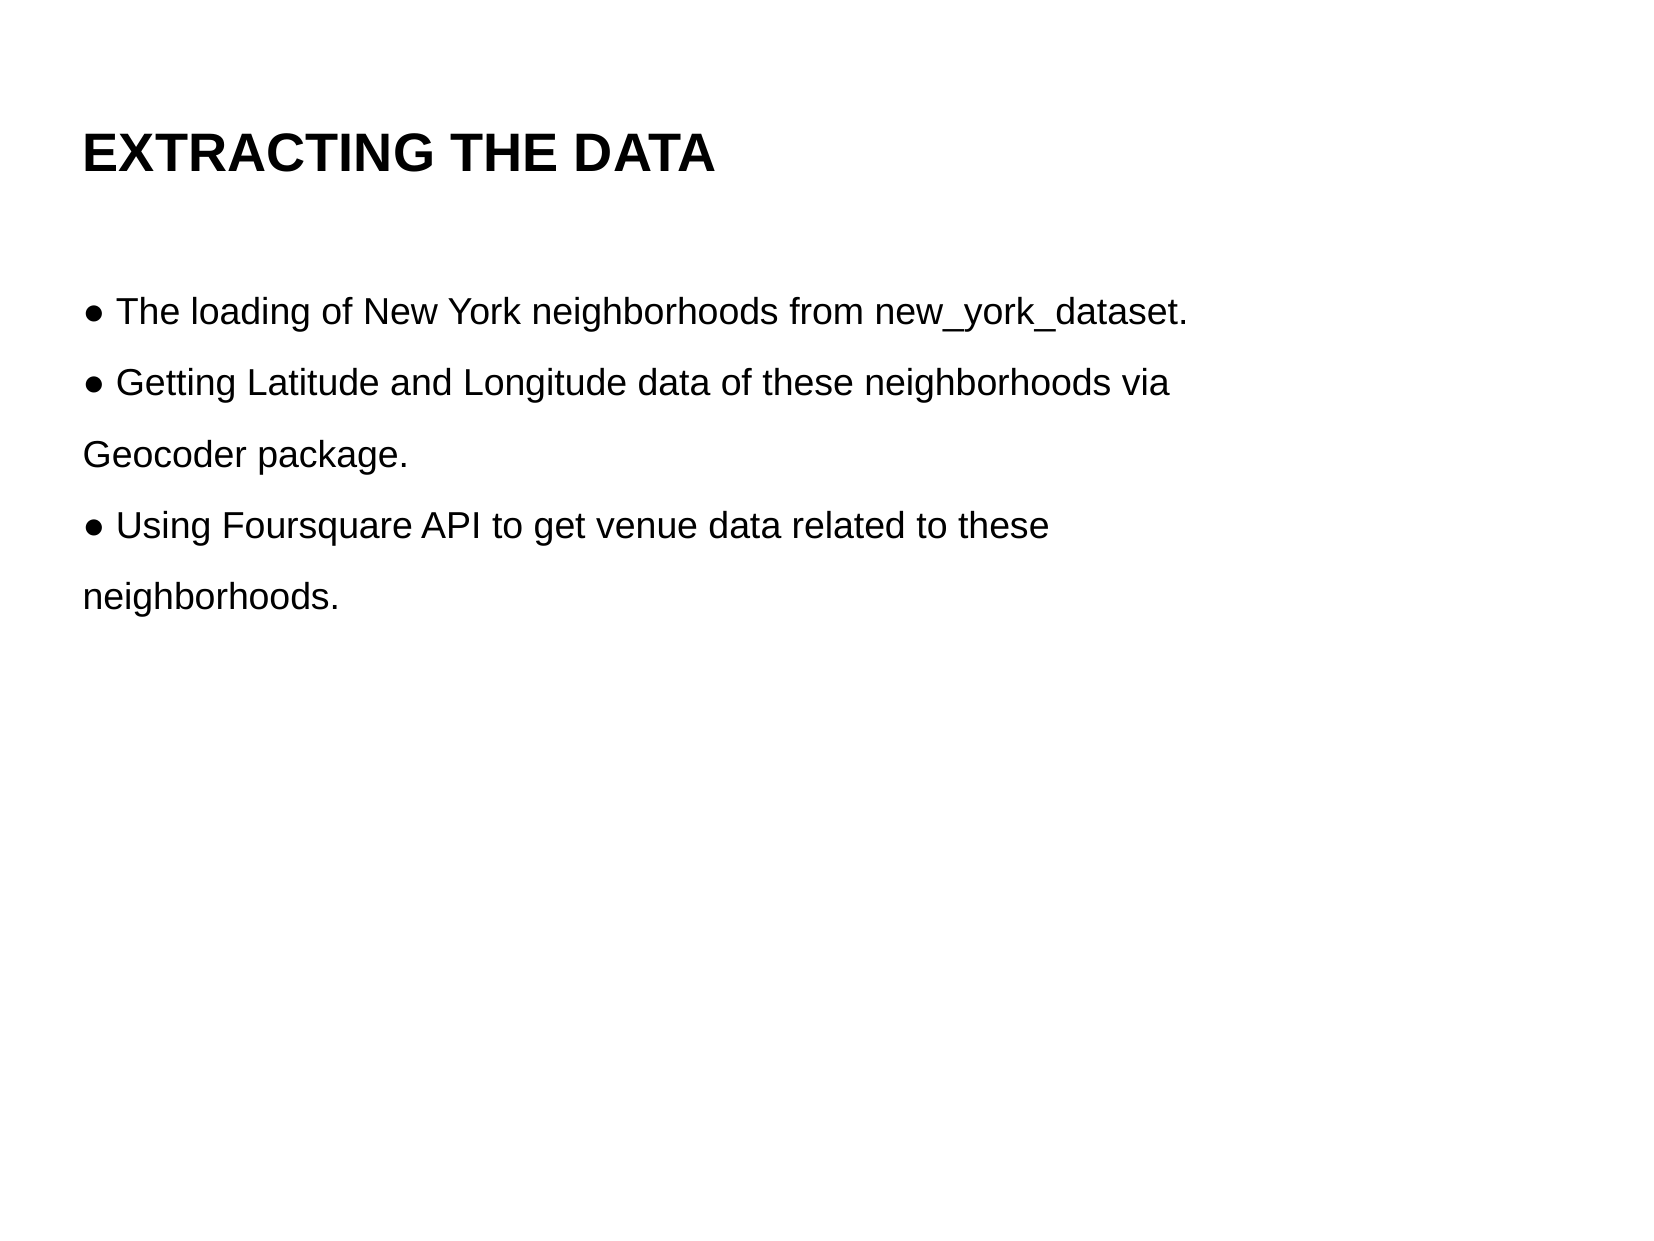

# EXTRACTING THE DATA
● The loading of New York neighborhoods from new_york_dataset.
● Getting Latitude and Longitude data of these neighborhoods via
Geocoder package.
● Using Foursquare API to get venue data related to these
neighborhoods.